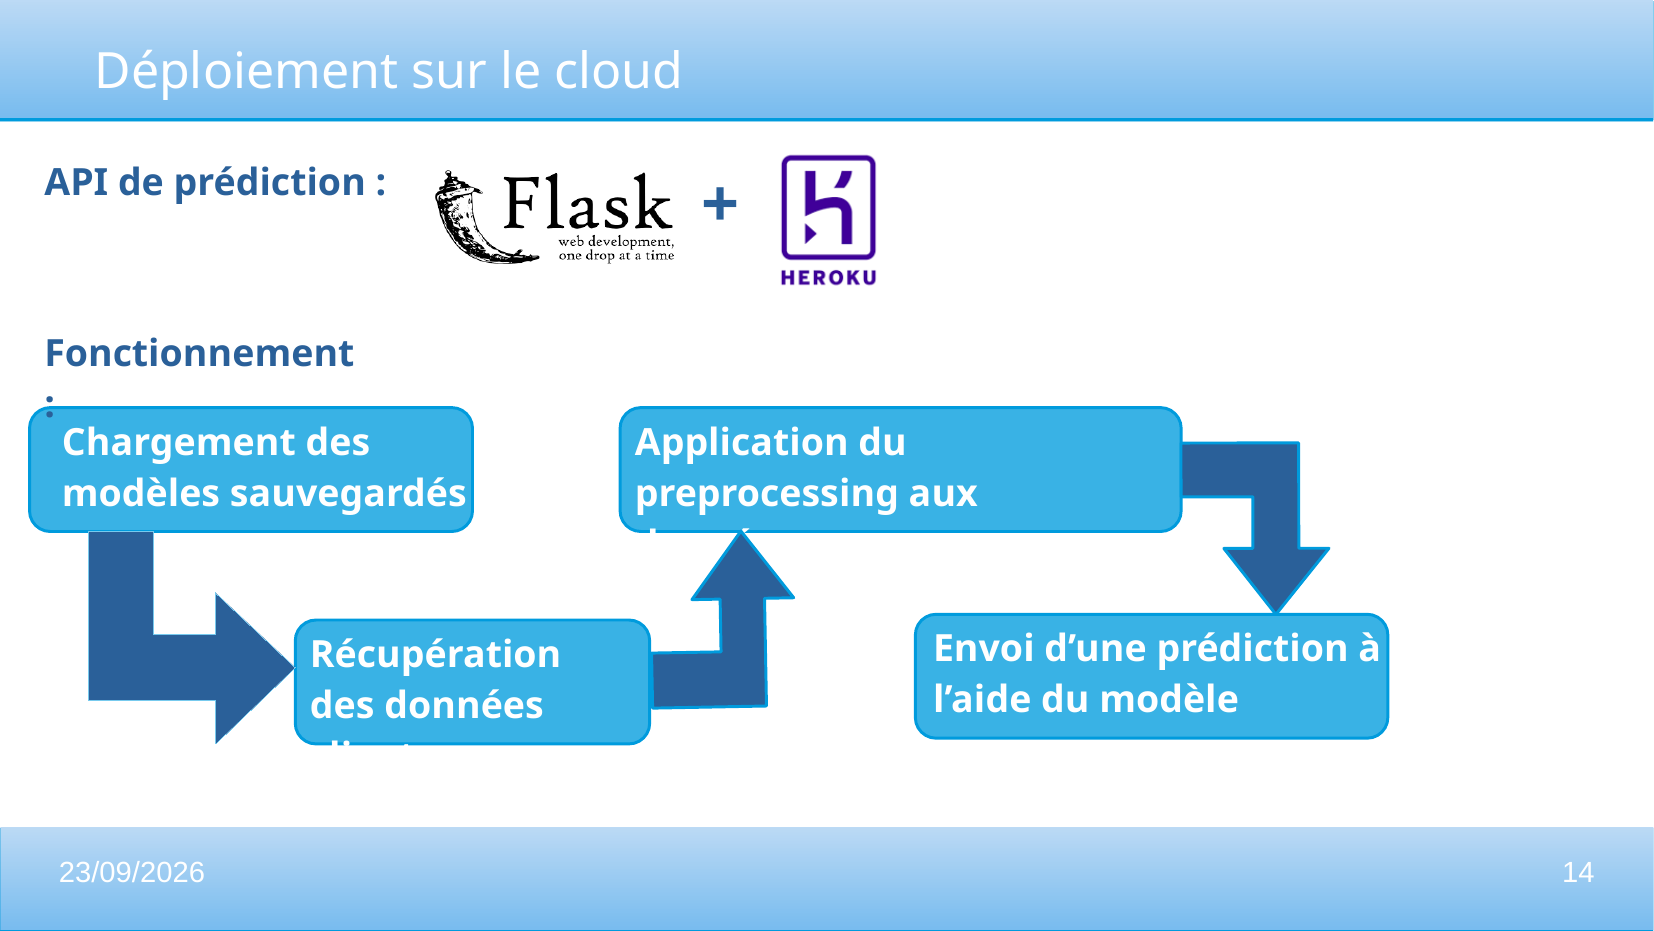

# Déploiement sur le cloud
API de prédiction :
+
Fonctionnement :
Chargement des modèles sauvegardés
Application du preprocessing aux données
Envoi d’une prédiction à l’aide du modèle
Récupération des données client
14